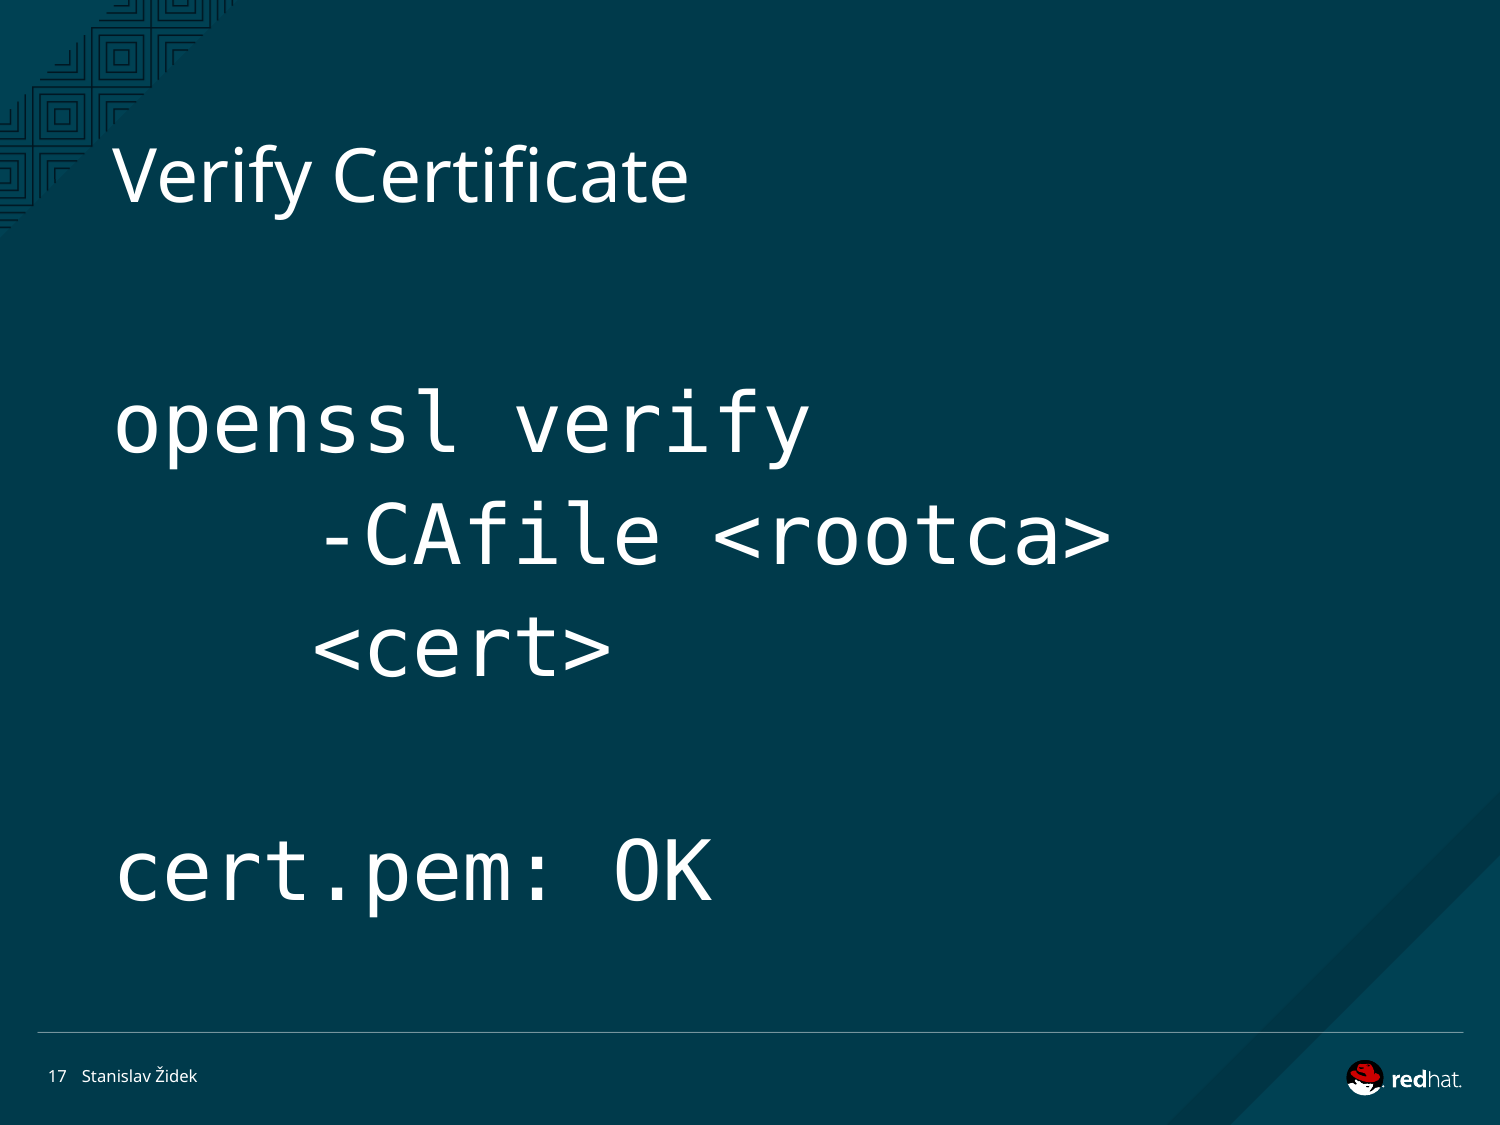

# Verify Certificate
openssl verify
 -CAfile <rootca>
 <cert>
cert.pem: OK
17
Stanislav Židek